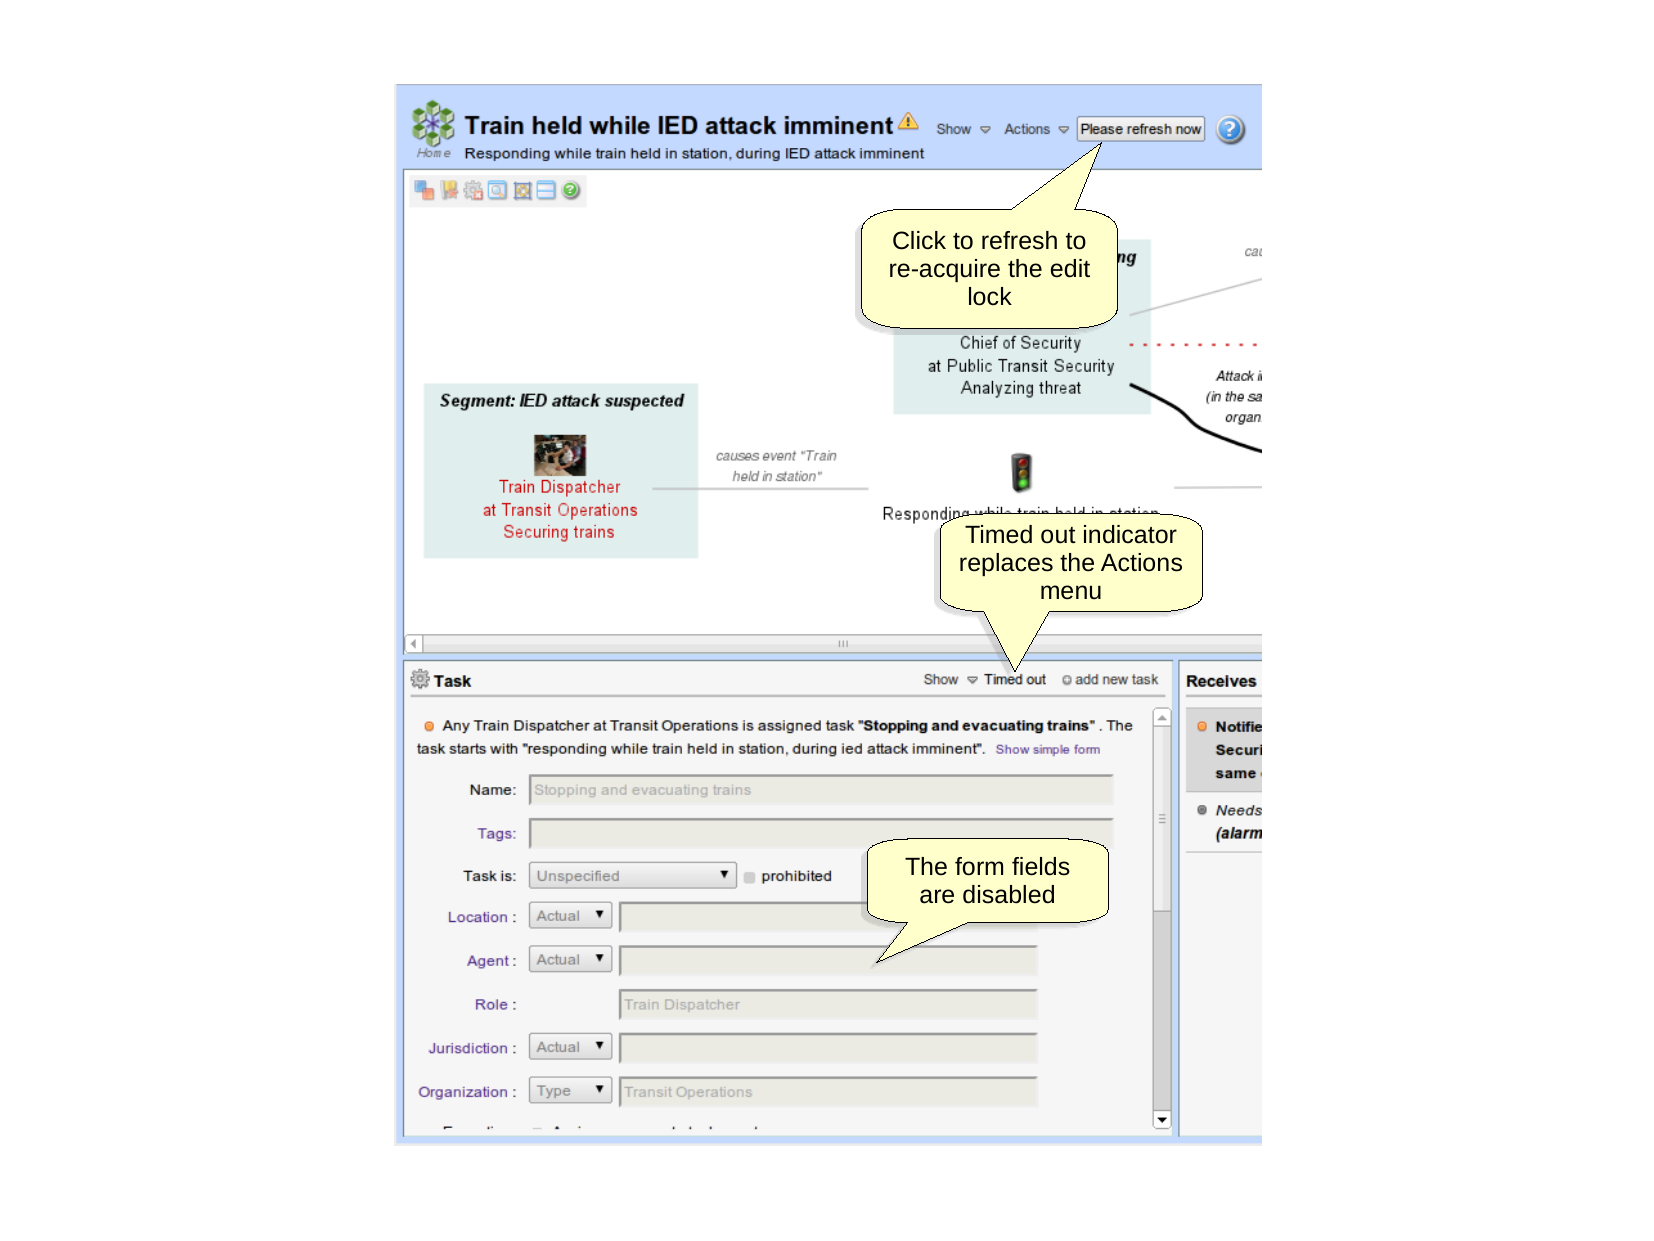

Click to refresh to re-acquire the edit lock
Timed out indicator replaces the Actions menu
The form fields are disabled